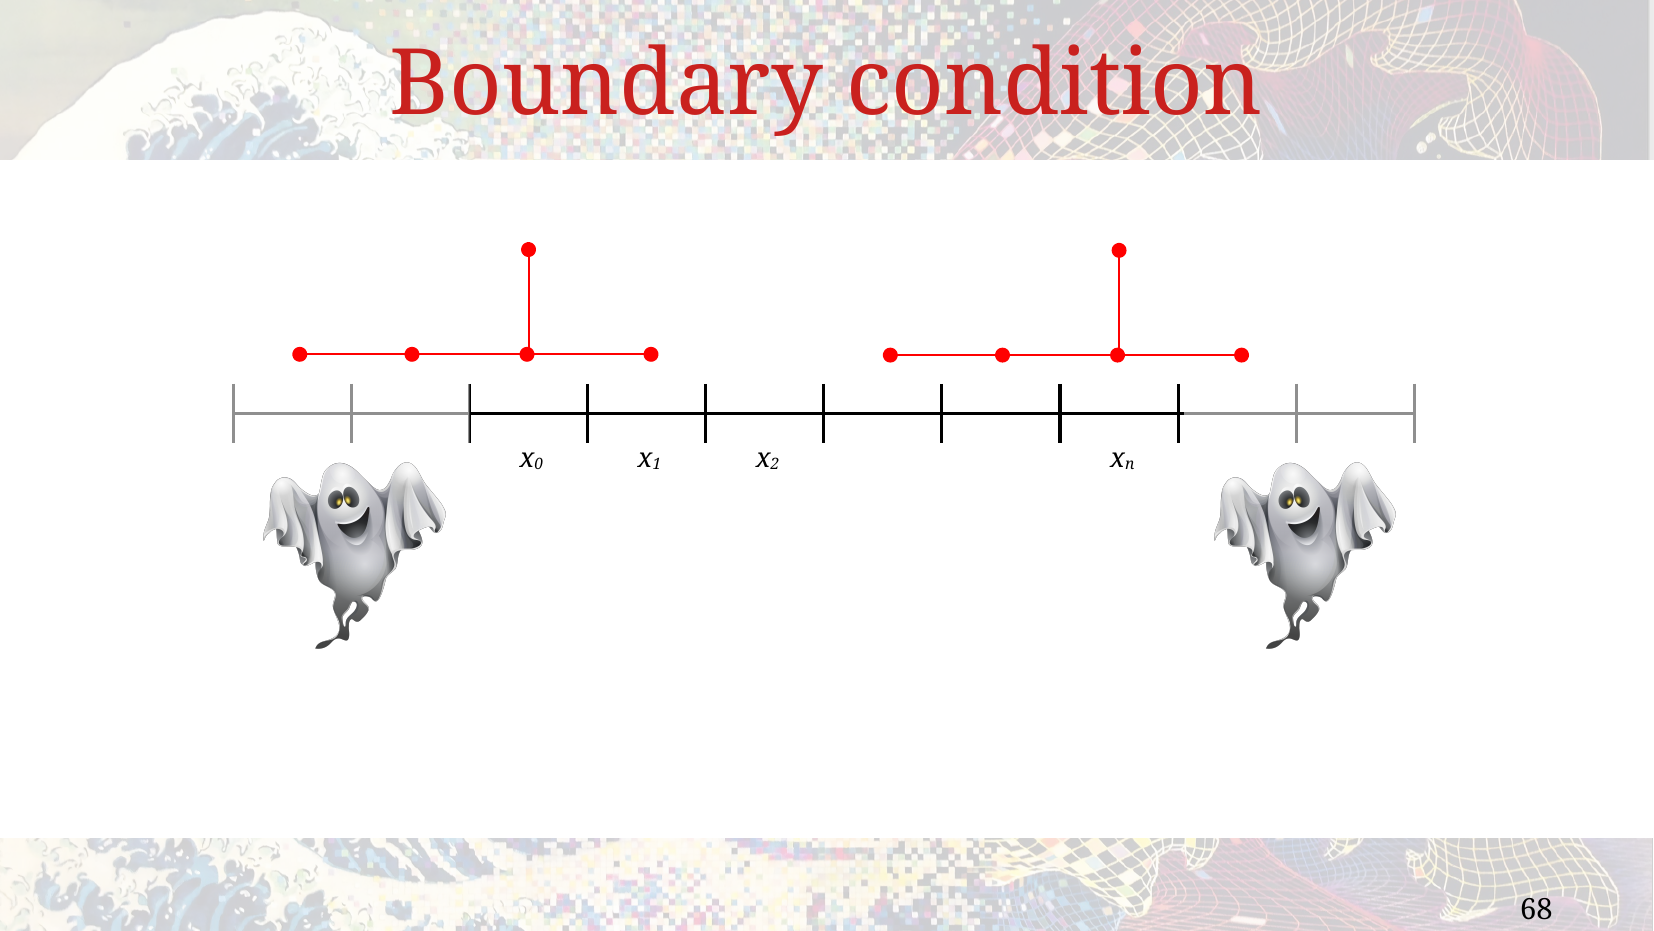

# Boundary condition
x0
x1
x2
xn